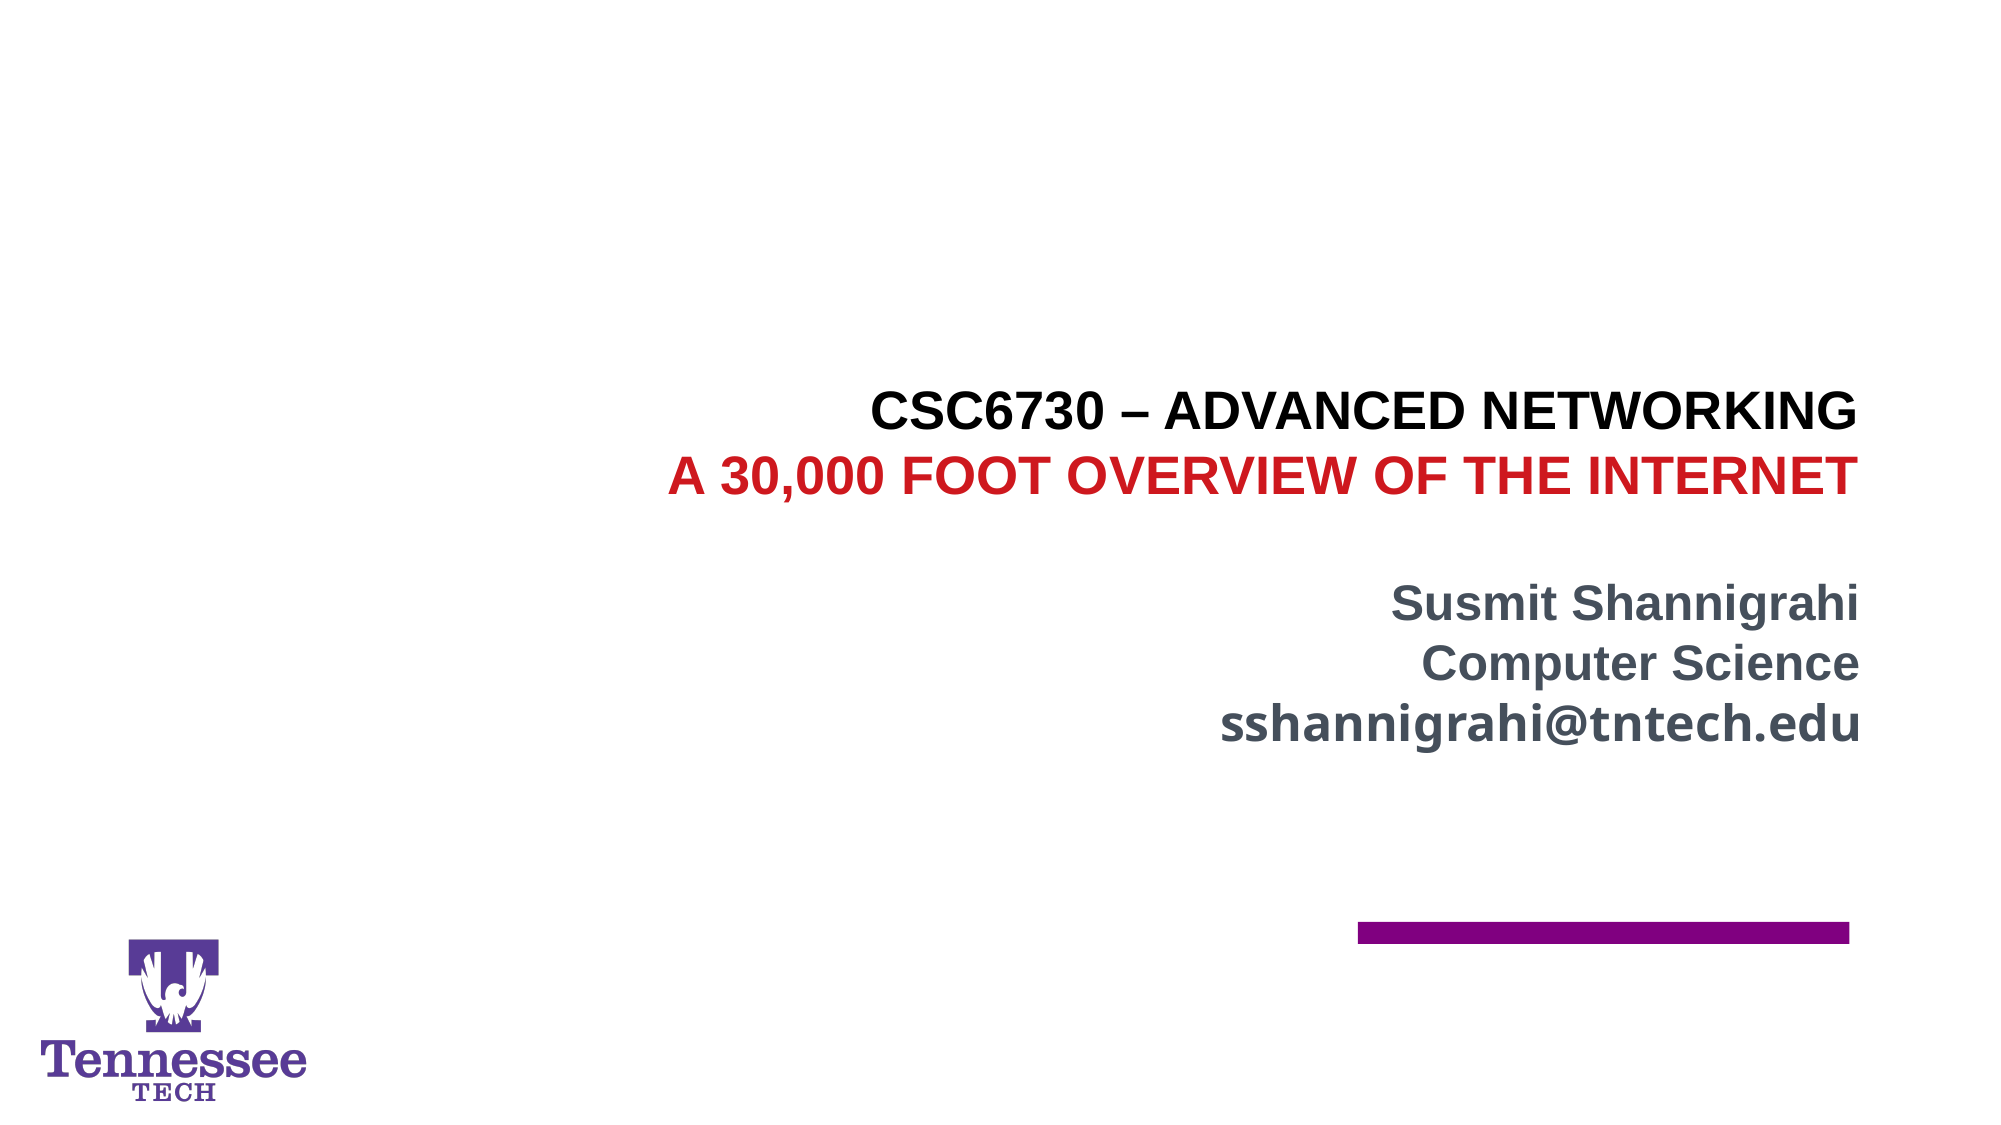

CSC6730 – Advanced Networking
A 30,000 foot overview of the internet
Susmit Shannigrahi
Computer Science
sshannigrahi@tntech.edu